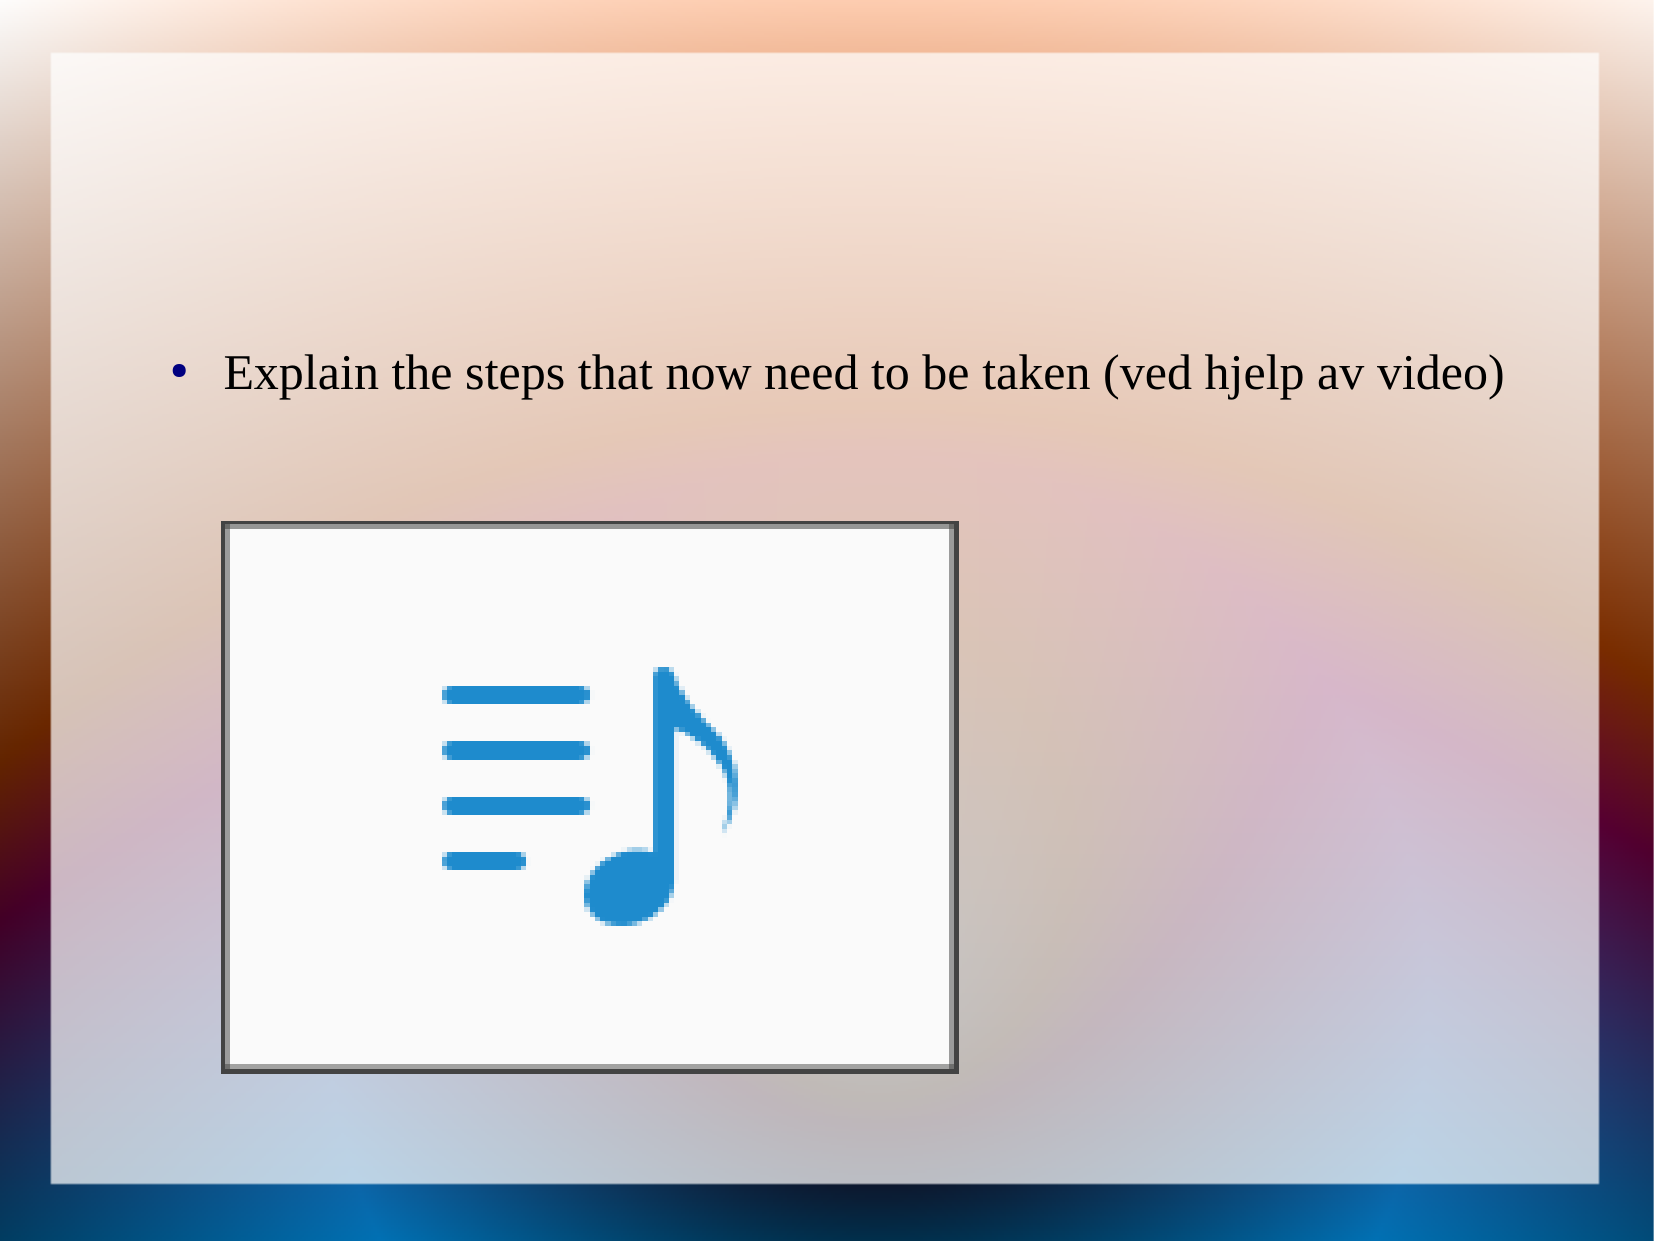

# Explain the steps that now need to be taken (ved hjelp av video)